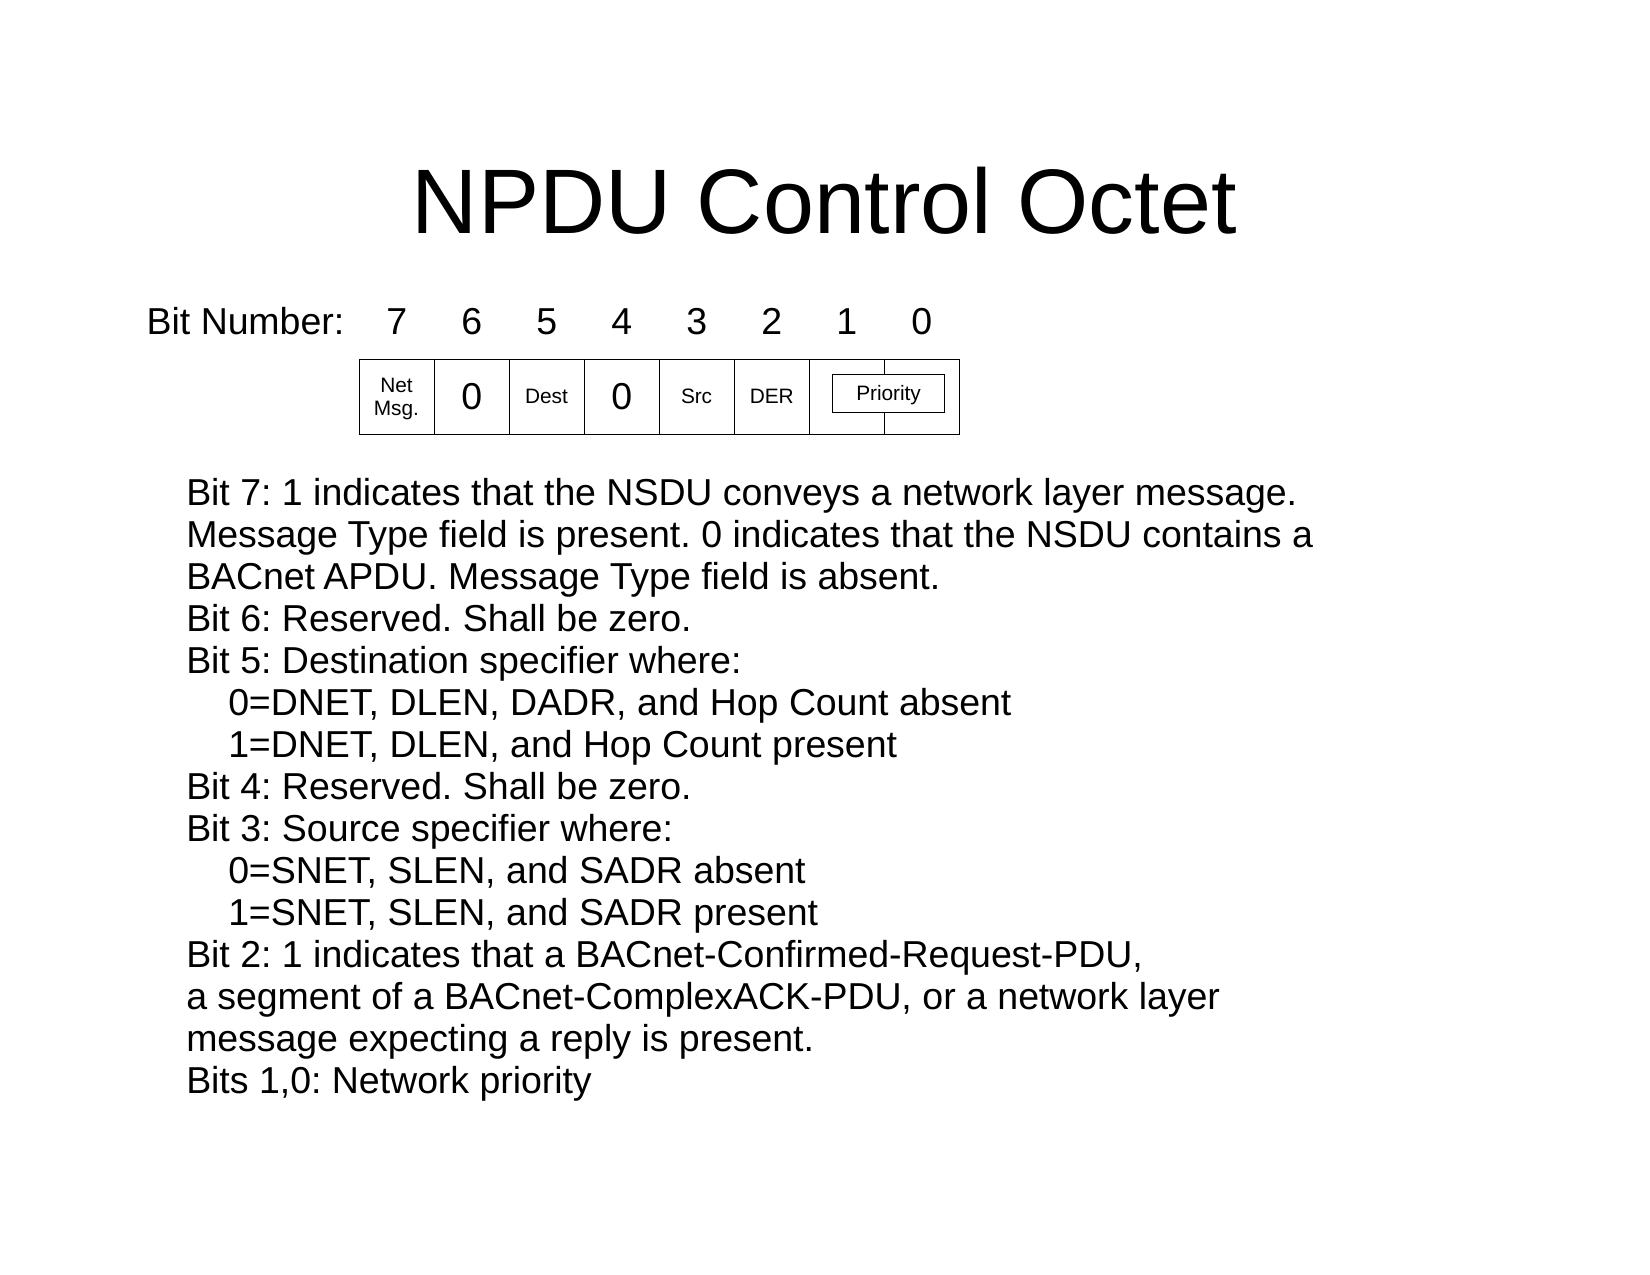

# NPDU Control Octet
7
6
5
4
3
2
1
0
Bit Number:
Net
Msg.
0
0
Src
DER
1
0
Dest
Priority
Bit 7: 1 indicates that the NSDU conveys a network layer message. Message Type field is present. 0 indicates that the NSDU contains a BACnet APDU. Message Type field is absent.
Bit 6: Reserved. Shall be zero.
Bit 5: Destination specifier where:
 0=DNET, DLEN, DADR, and Hop Count absent
 1=DNET, DLEN, and Hop Count present
Bit 4: Reserved. Shall be zero.
Bit 3: Source specifier where:
 0=SNET, SLEN, and SADR absent
 1=SNET, SLEN, and SADR present
Bit 2: 1 indicates that a BACnet-Confirmed-Request-PDU,
a segment of a BACnet-ComplexACK-PDU, or a network layer
message expecting a reply is present.
Bits 1,0: Network priority